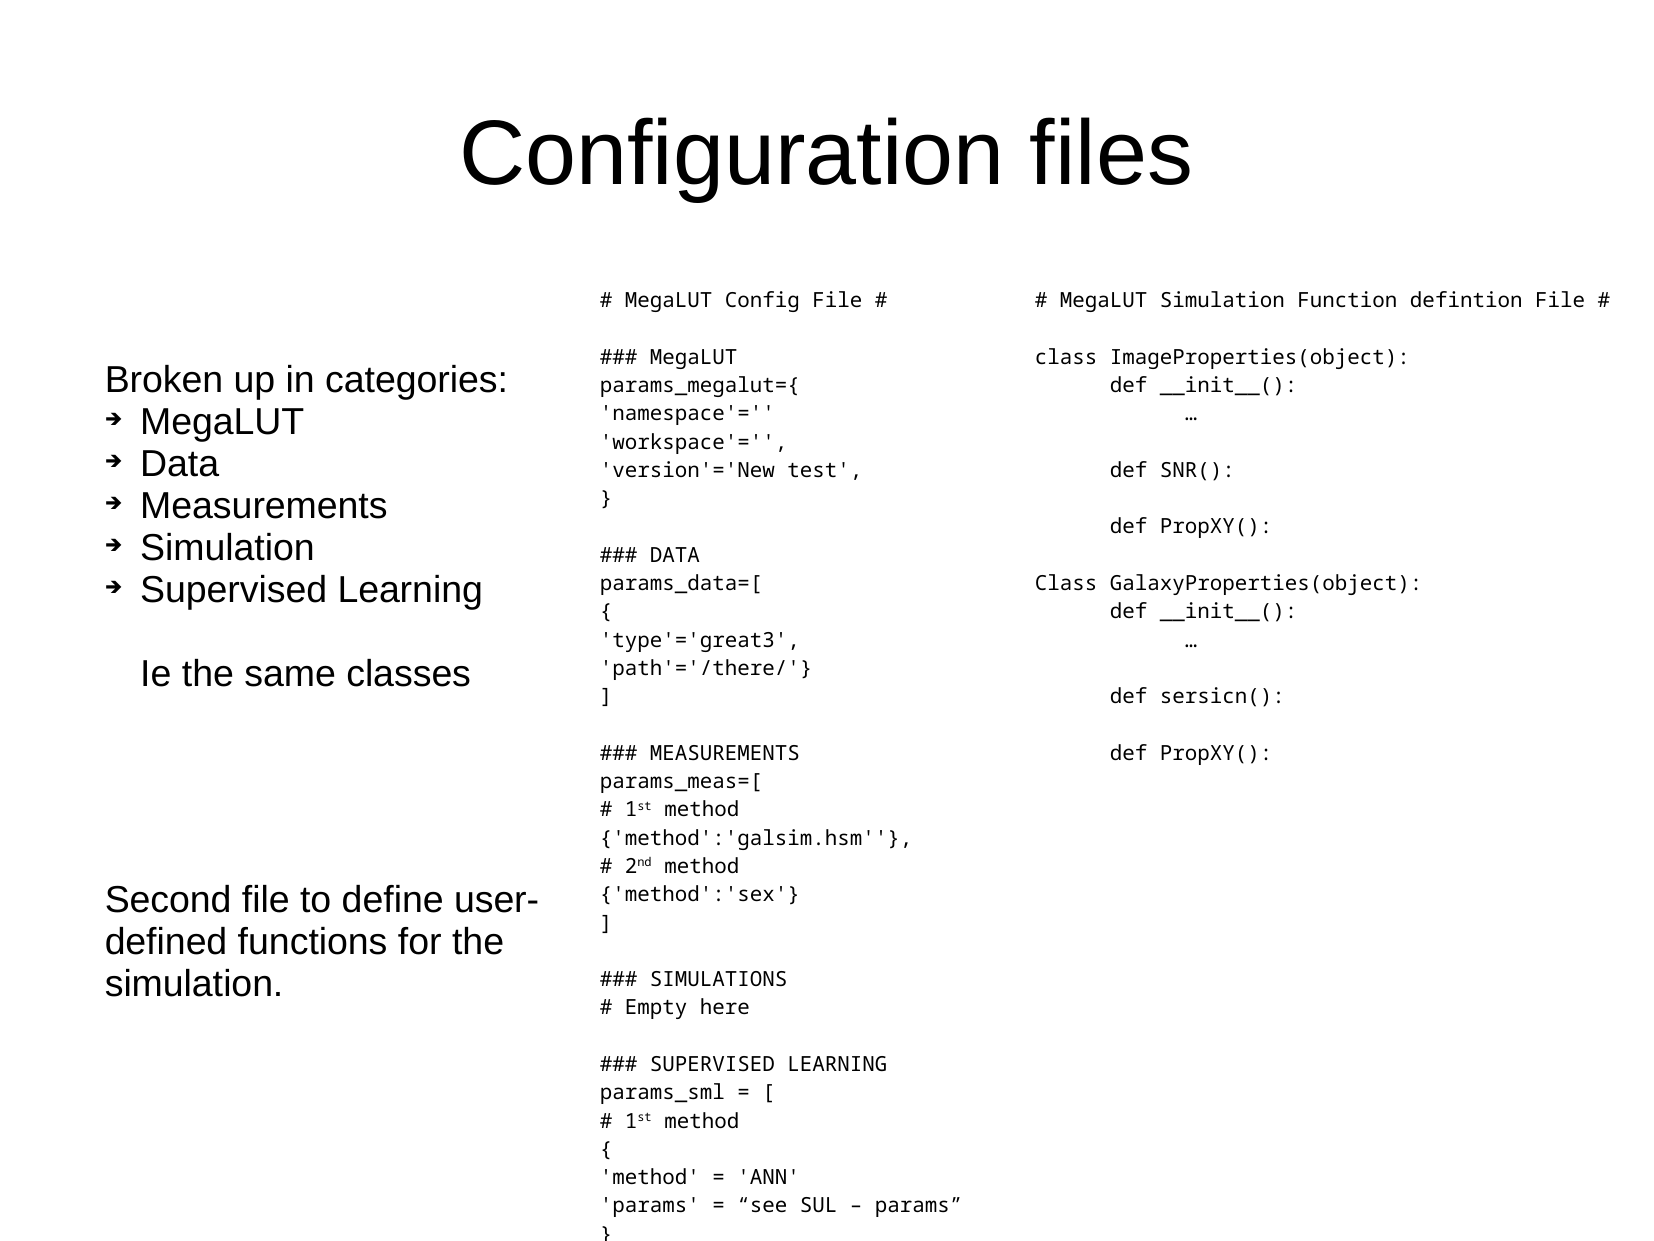

# Configuration files
# MegaLUT Config File #
### MegaLUT
params_megalut={
'namespace'=''
'workspace'='',
'version'='New test',
}
### DATA
params_data=[
{
'type'='great3',
'path'='/there/'}
]
### MEASUREMENTS
params_meas=[
# 1st method
{'method':'galsim.hsm''},
# 2nd method
{'method':'sex'}
]
### SIMULATIONS
# Empty here
### SUPERVISED LEARNING
params_sml = [
# 1st method
{
'method' = 'ANN'
'params' = “see SUL – params”
}
# 2nd method
{
'method' = 'magic'
}
]
# MegaLUT Simulation Function defintion File #
class ImageProperties(object):
	def __init__():
		…
	def SNR():
	def PropXY():
Class GalaxyProperties(object):
	def __init__():
		…
	def sersicn():
	def PropXY():
Broken up in categories:
MegaLUT
Data
Measurements
Simulation
Supervised Learning
Ie the same classes
Second file to define user-
defined functions for the
simulation.